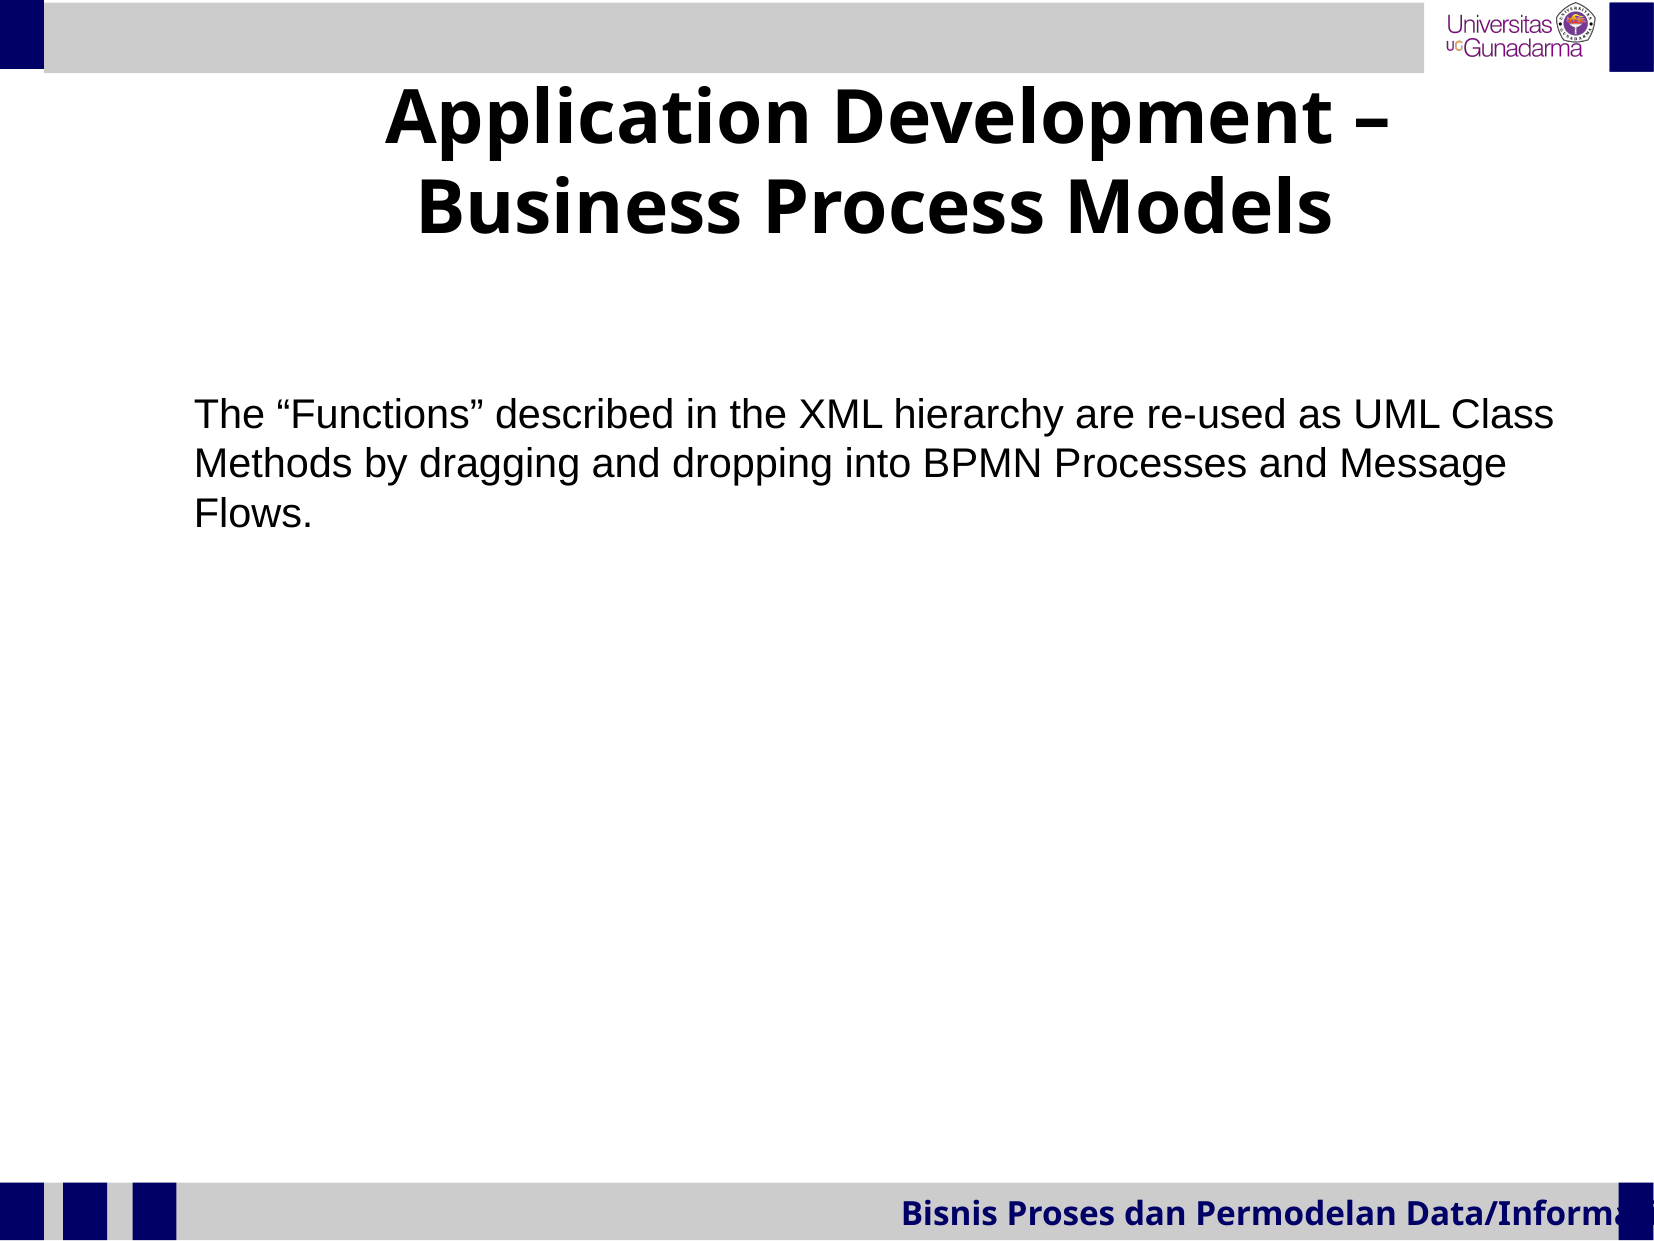

# Application Development – Business Process Models
The “Functions” described in the XML hierarchy are re-used as UML Class Methods by dragging and dropping into BPMN Processes and Message Flows.